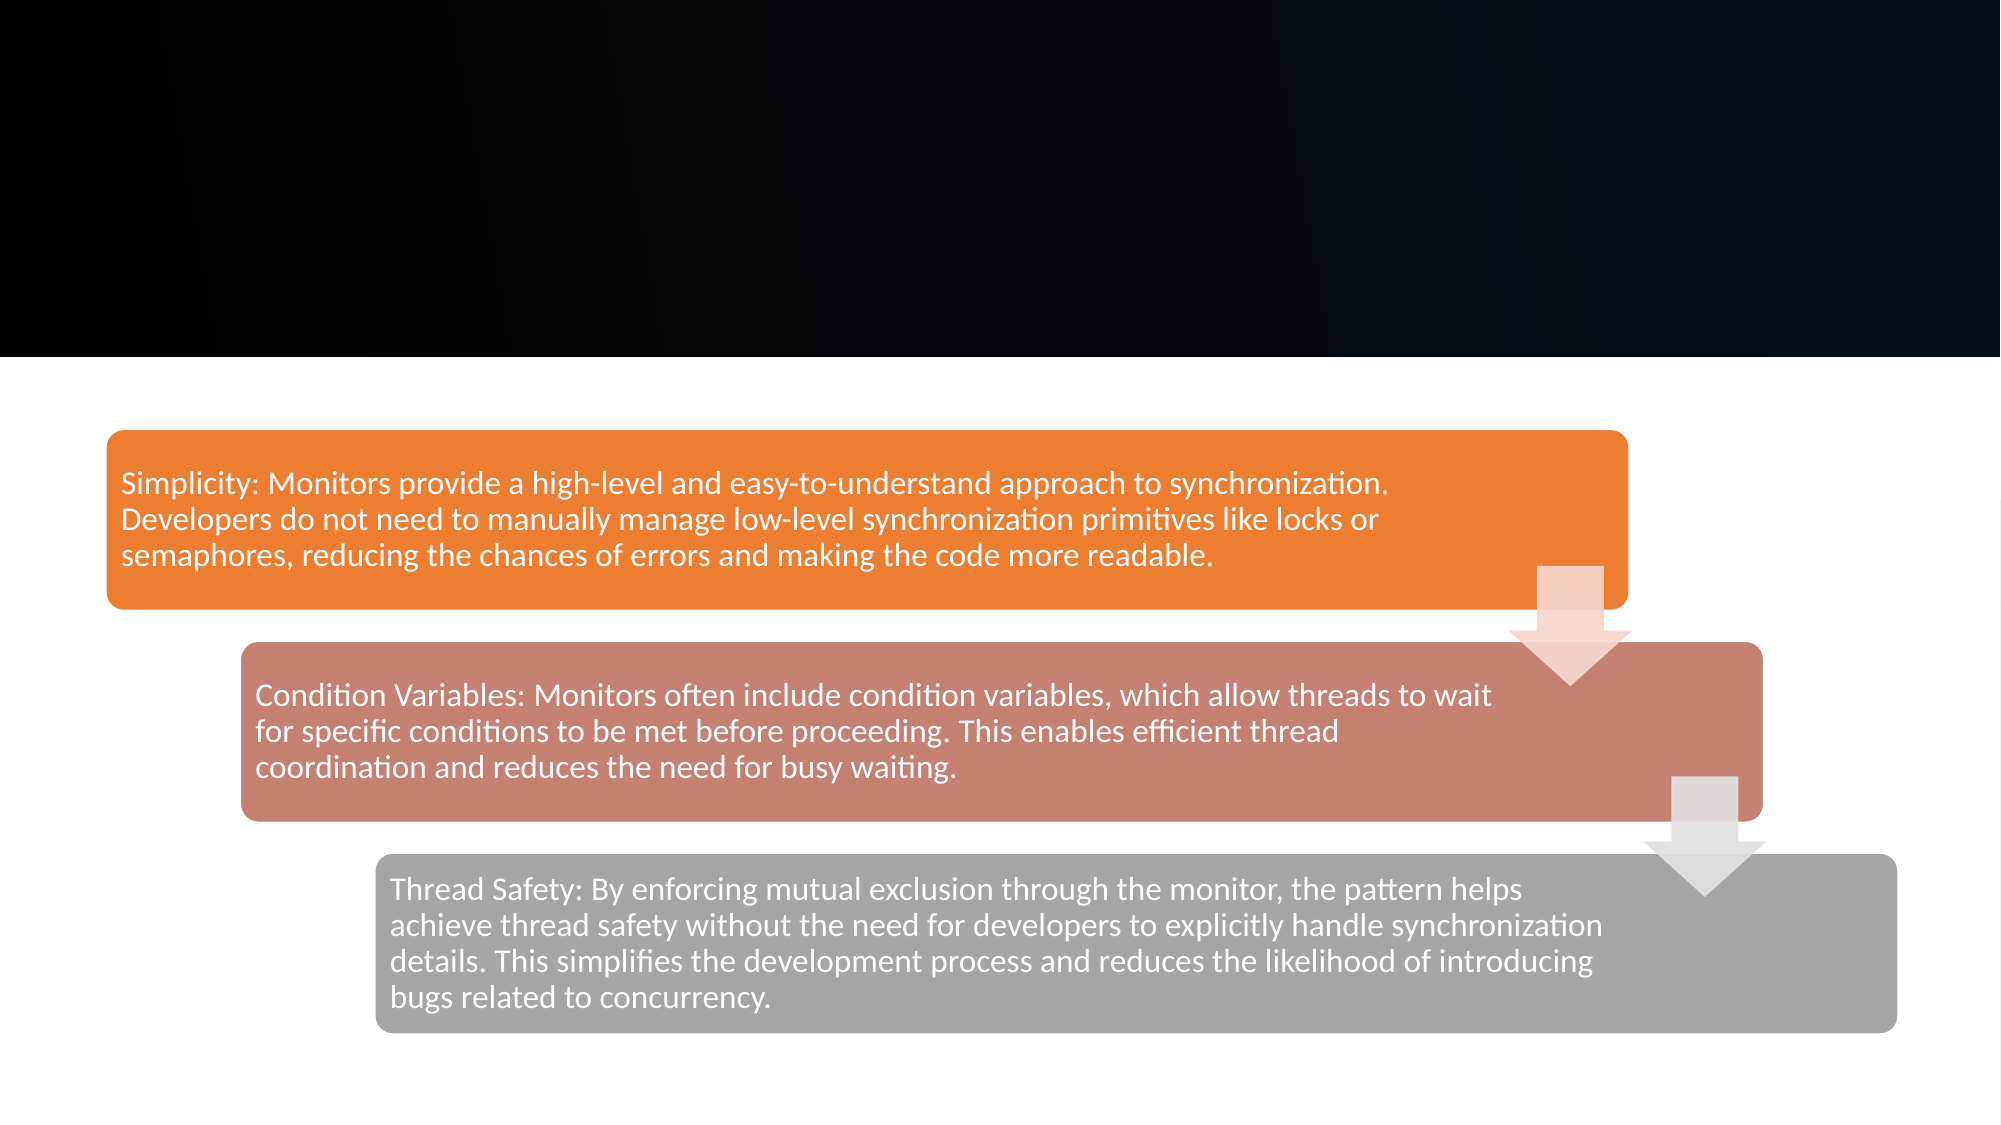

#
Simplicity: Monitors provide a high-level and easy-to-understand approach to synchronization. Developers do not need to manually manage low-level synchronization primitives like locks or semaphores, reducing the chances of errors and making the code more readable.
Condition Variables: Monitors often include condition variables, which allow threads to wait for specific conditions to be met before proceeding. This enables efficient thread coordination and reduces the need for busy waiting.
Thread Safety: By enforcing mutual exclusion through the monitor, the pattern helps achieve thread safety without the need for developers to explicitly handle synchronization details. This simplifies the development process and reduces the likelihood of introducing bugs related to concurrency.